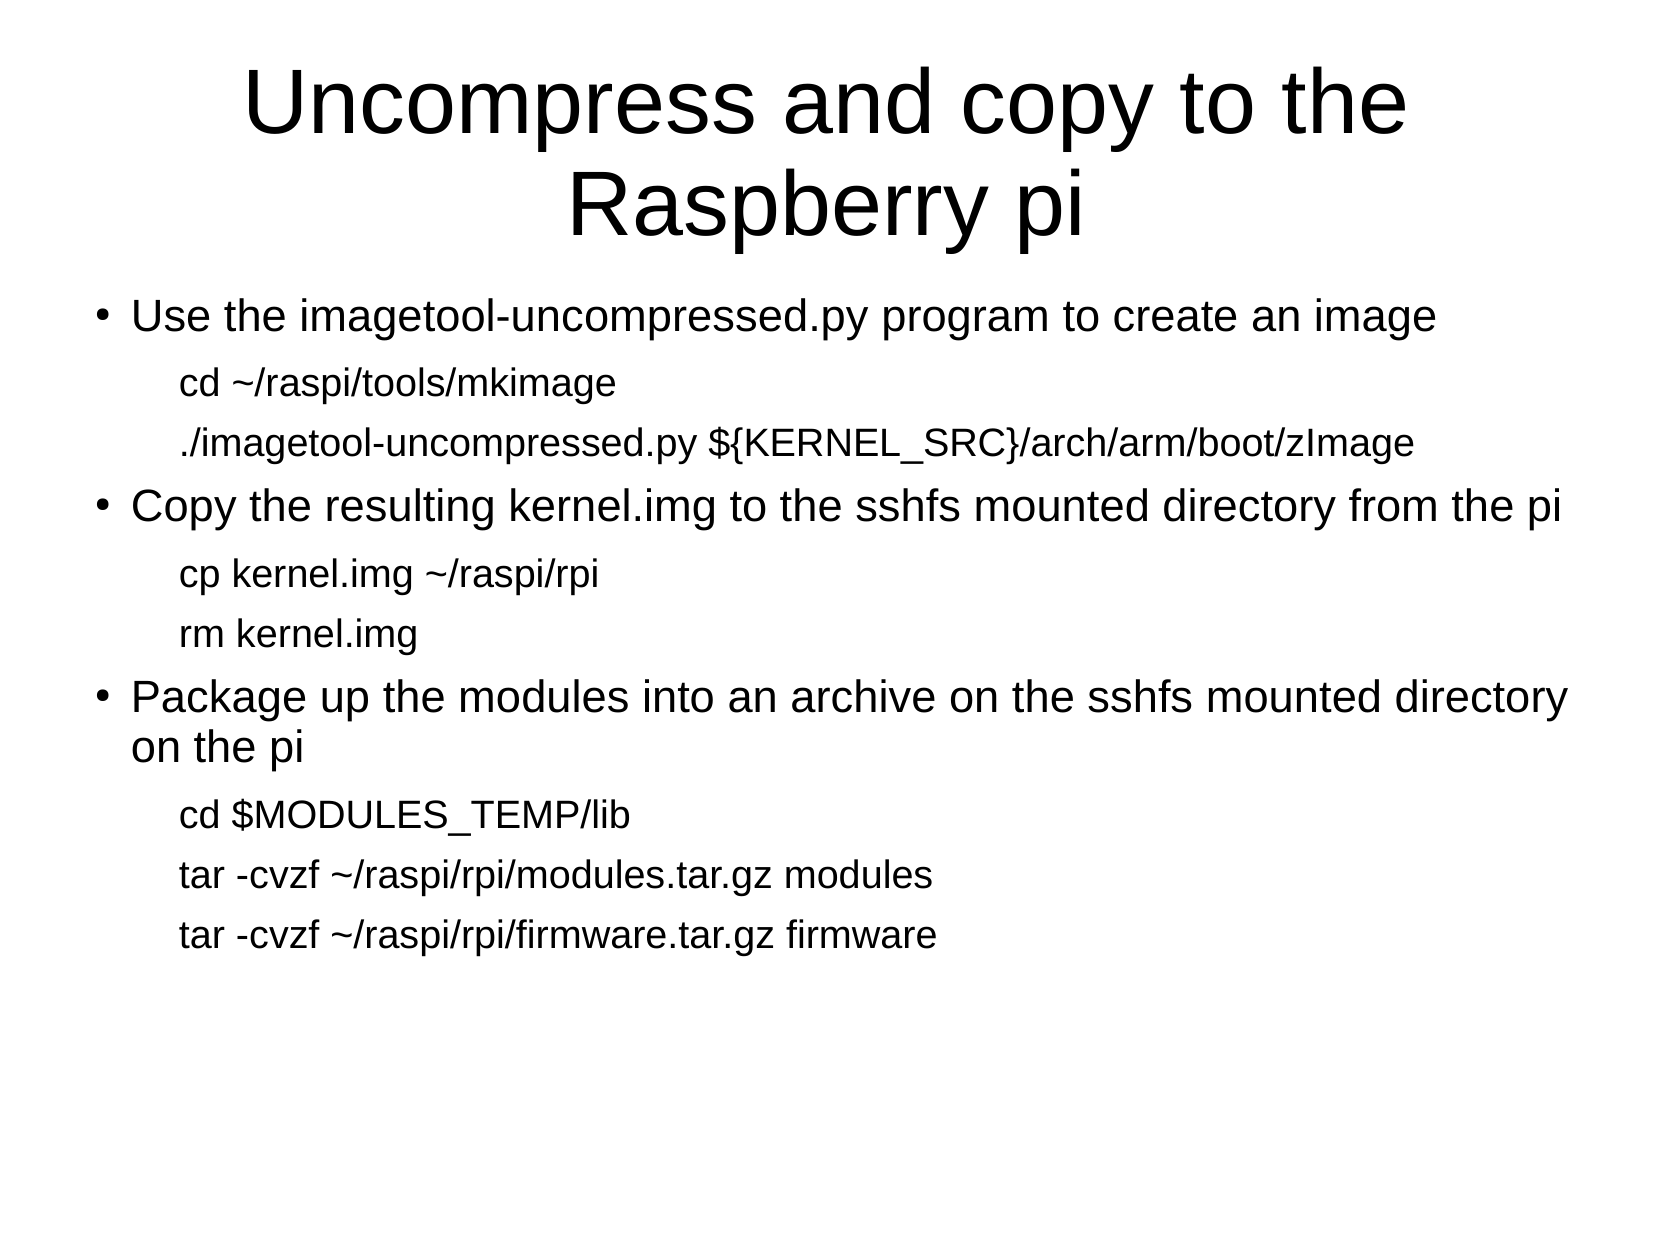

# Uncompress and copy to the Raspberry pi
Use the imagetool-uncompressed.py program to create an image
cd ~/raspi/tools/mkimage
./imagetool-uncompressed.py ${KERNEL_SRC}/arch/arm/boot/zImage
Copy the resulting kernel.img to the sshfs mounted directory from the pi
cp kernel.img ~/raspi/rpi
rm kernel.img
Package up the modules into an archive on the sshfs mounted directory on the pi
cd $MODULES_TEMP/lib
tar -cvzf ~/raspi/rpi/modules.tar.gz modules
tar -cvzf ~/raspi/rpi/firmware.tar.gz firmware